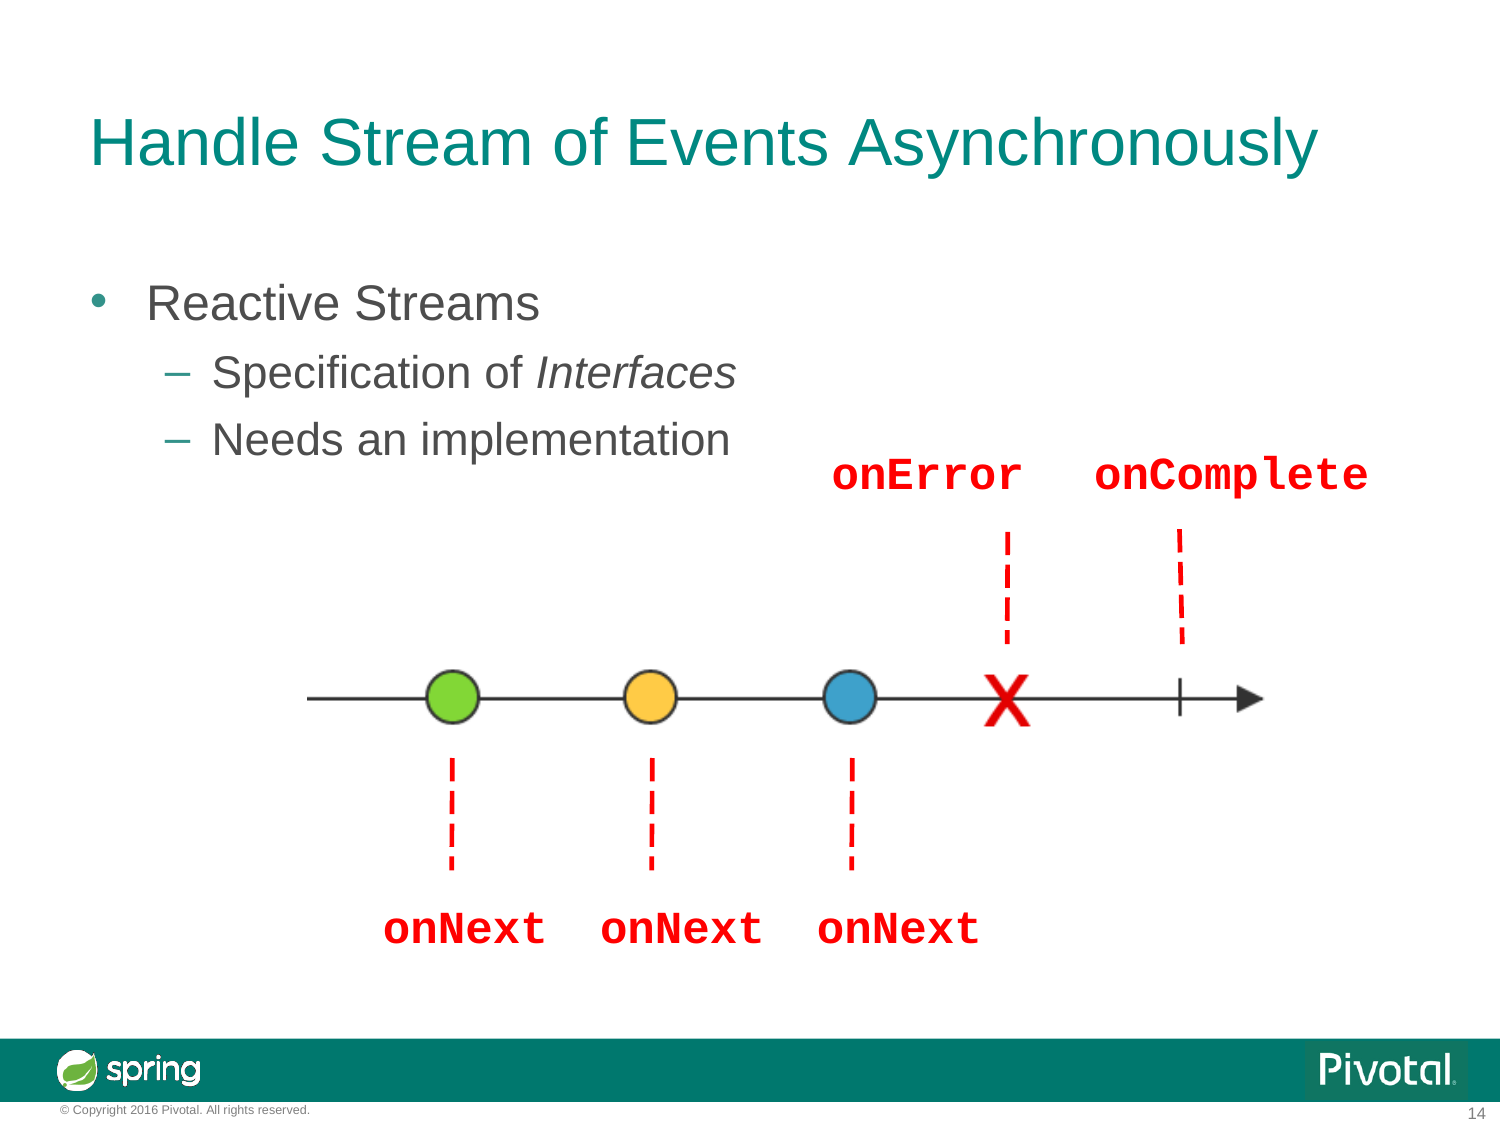

# Handle Stream of Events Asynchronously
Reactive Streams
Specification of Interfaces
Needs an implementation
onError
onComplete
onNext onNext onNext